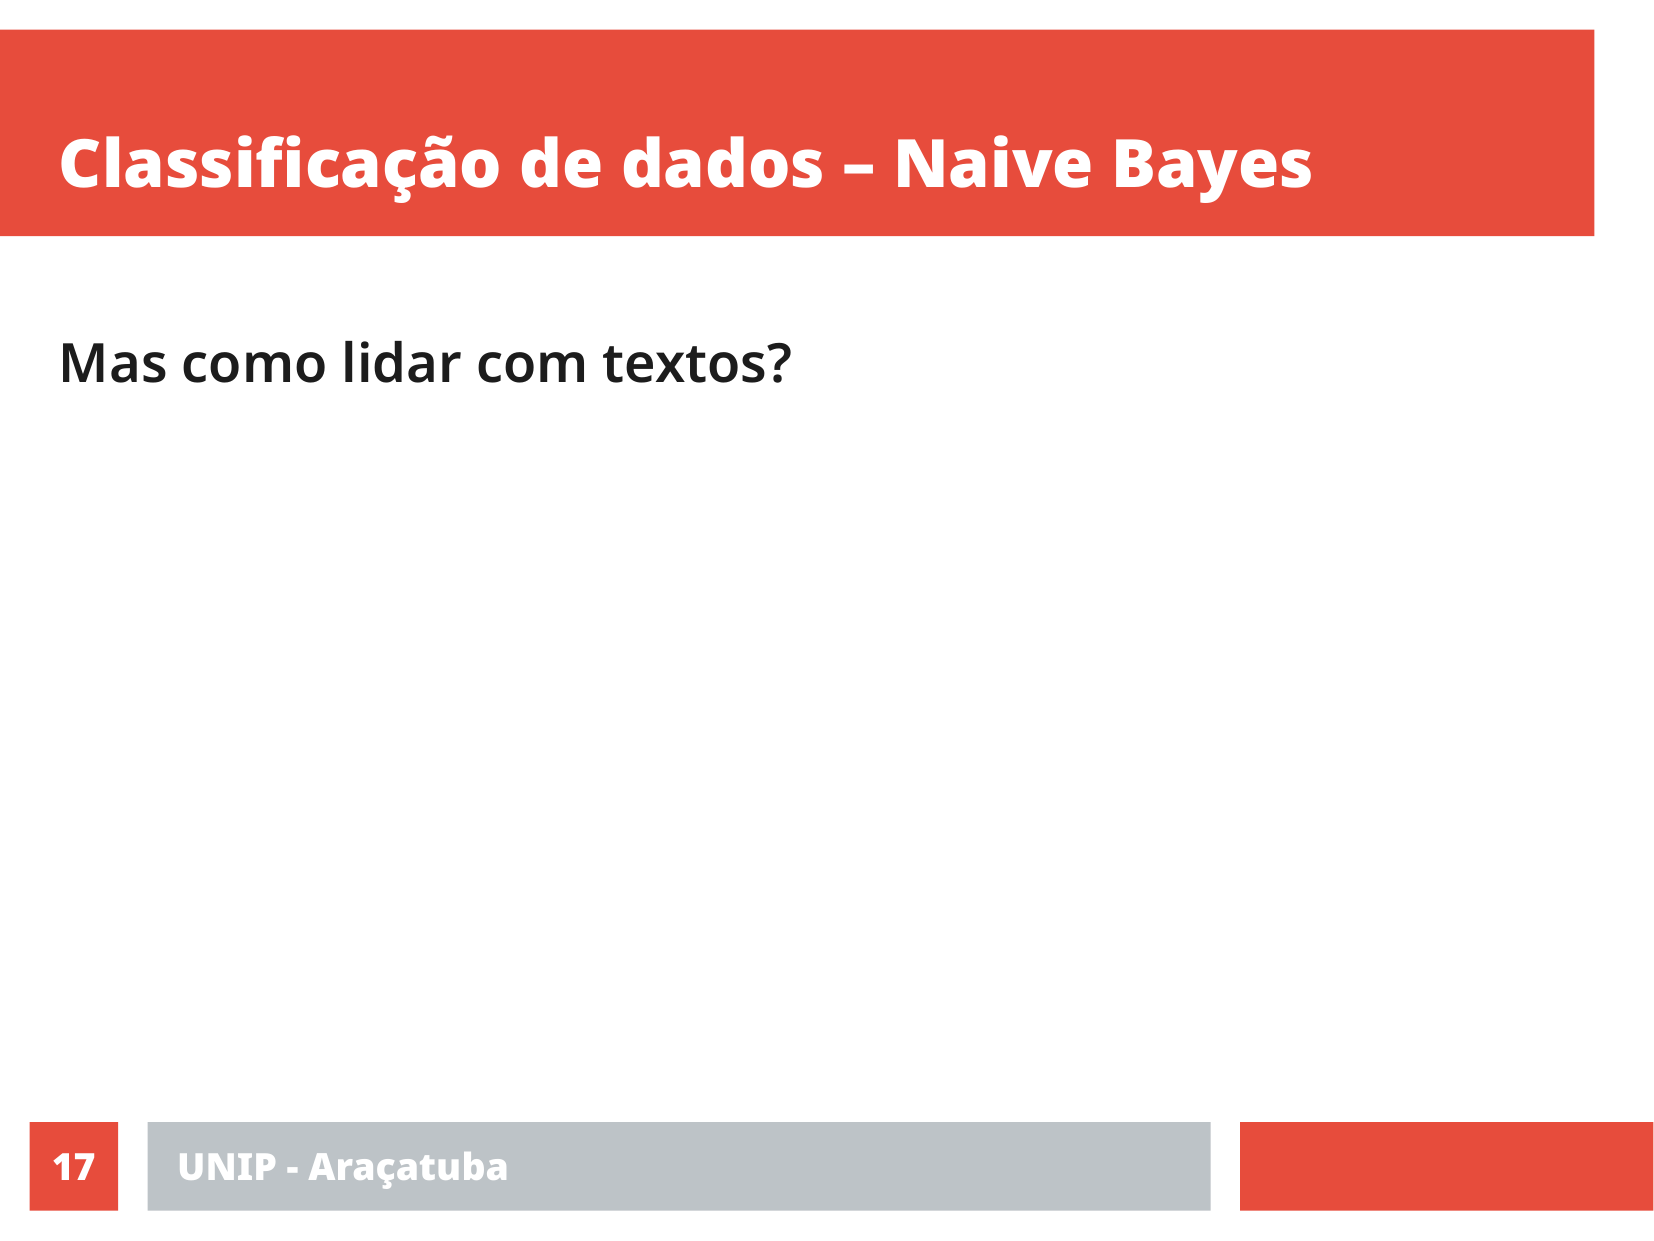

# Classificação de dados – Naive Bayes
Mas como lidar com textos?
17
UNIP - Araçatuba